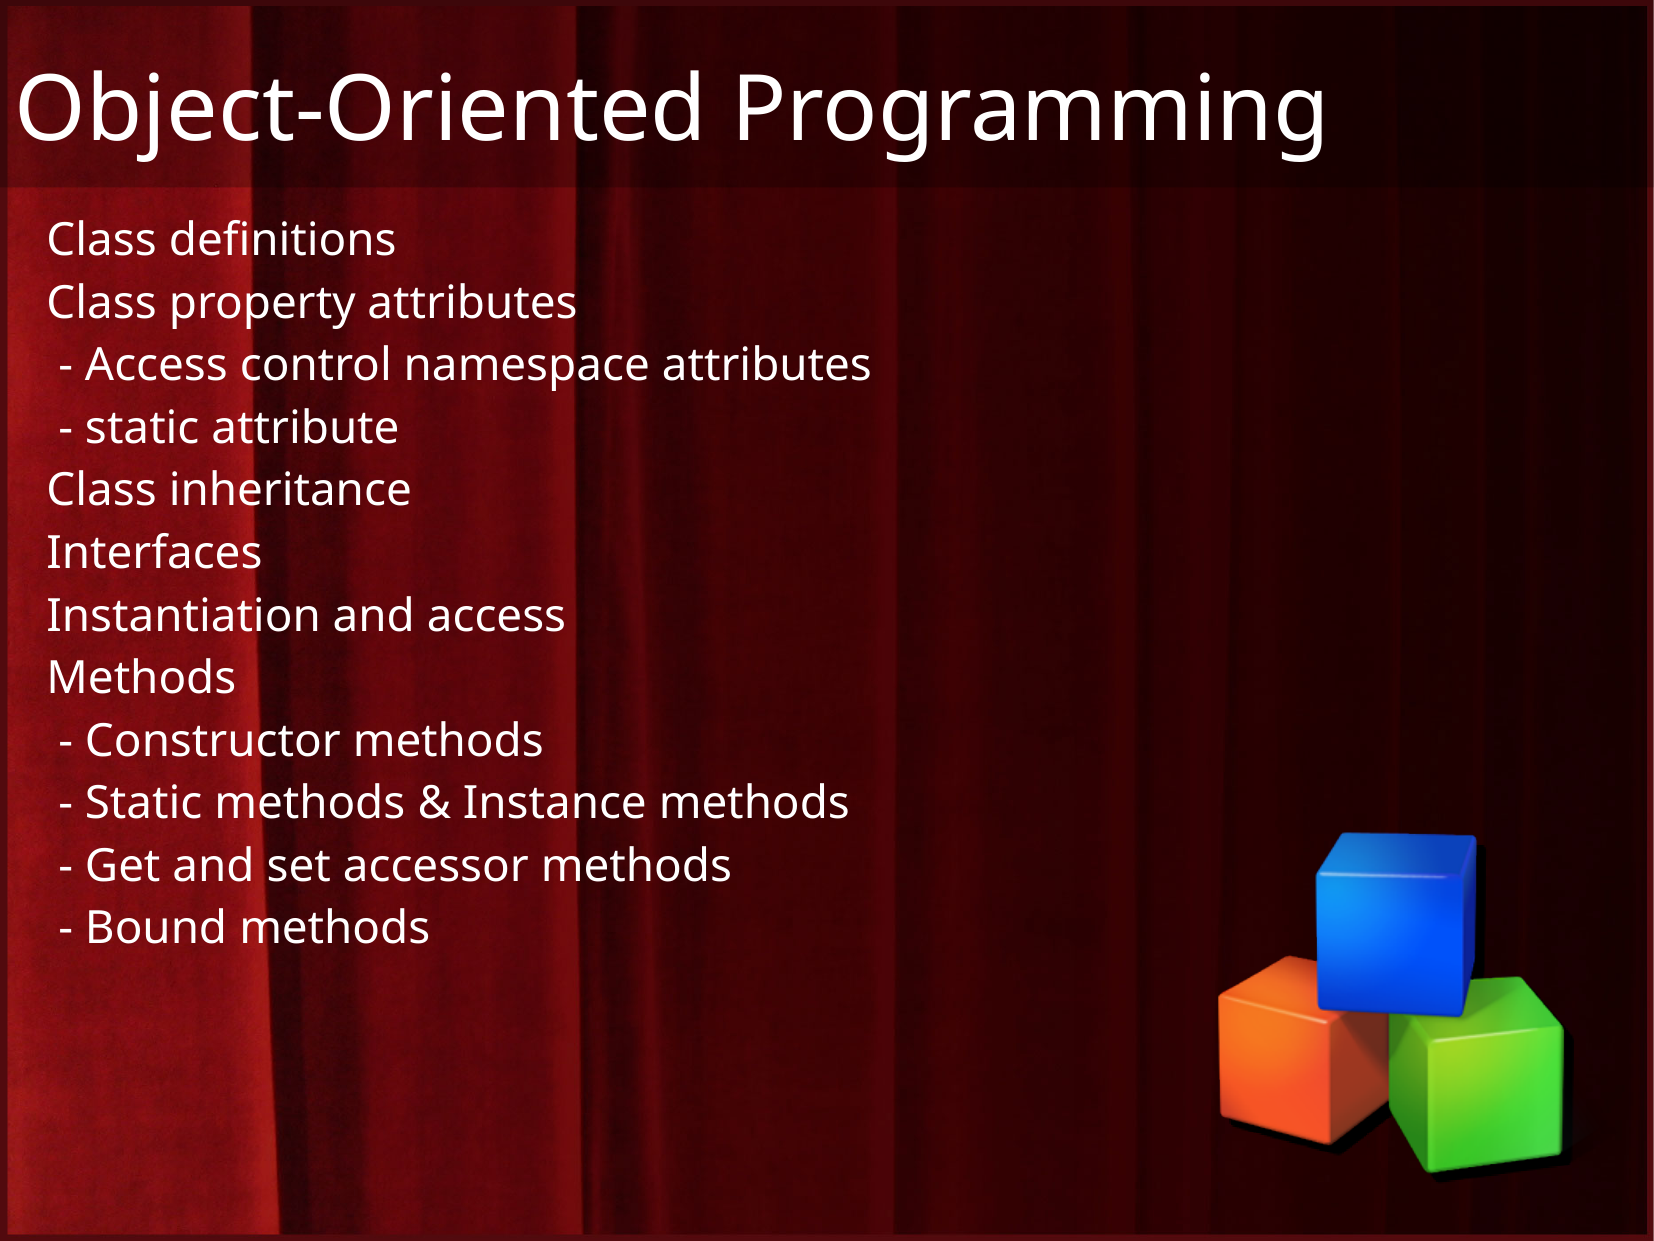

Object-Oriented Programming
Class definitions
Class property attributes
 - Access control namespace attributes
 - static attribute
Class inheritance
Interfaces
Instantiation and access
Methods
 - Constructor methods
 - Static methods & Instance methods
 - Get and set accessor methods
 - Bound methods